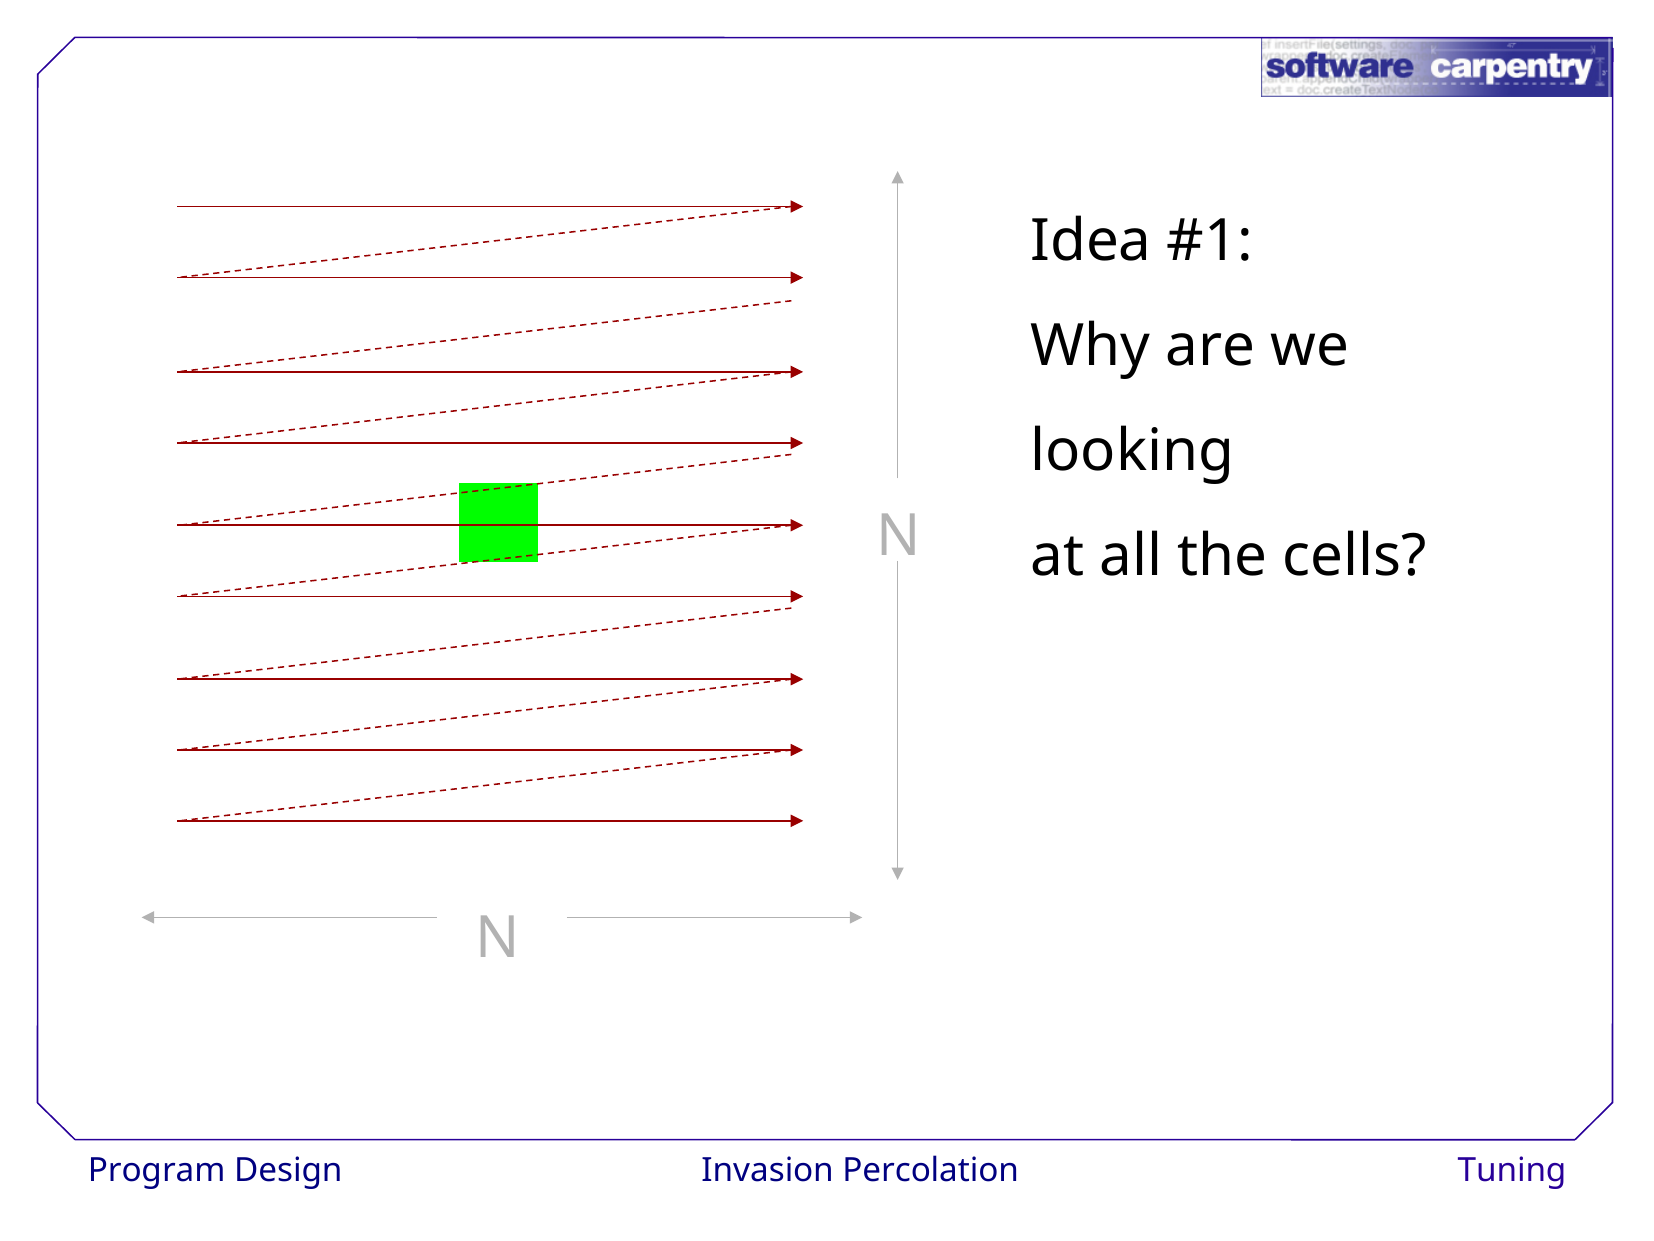

Idea #1:
Why are we looking
at all the cells?
| | | | | | | | | |
| --- | --- | --- | --- | --- | --- | --- | --- | --- |
| | | | | | | | | |
| | | | | | | | | |
| | | | | | | | | |
| | | | | | | | | |
| | | | | | | | | |
| | | | | | | | | |
| | | | | | | | | |
| | | | | | | | | |
N
N